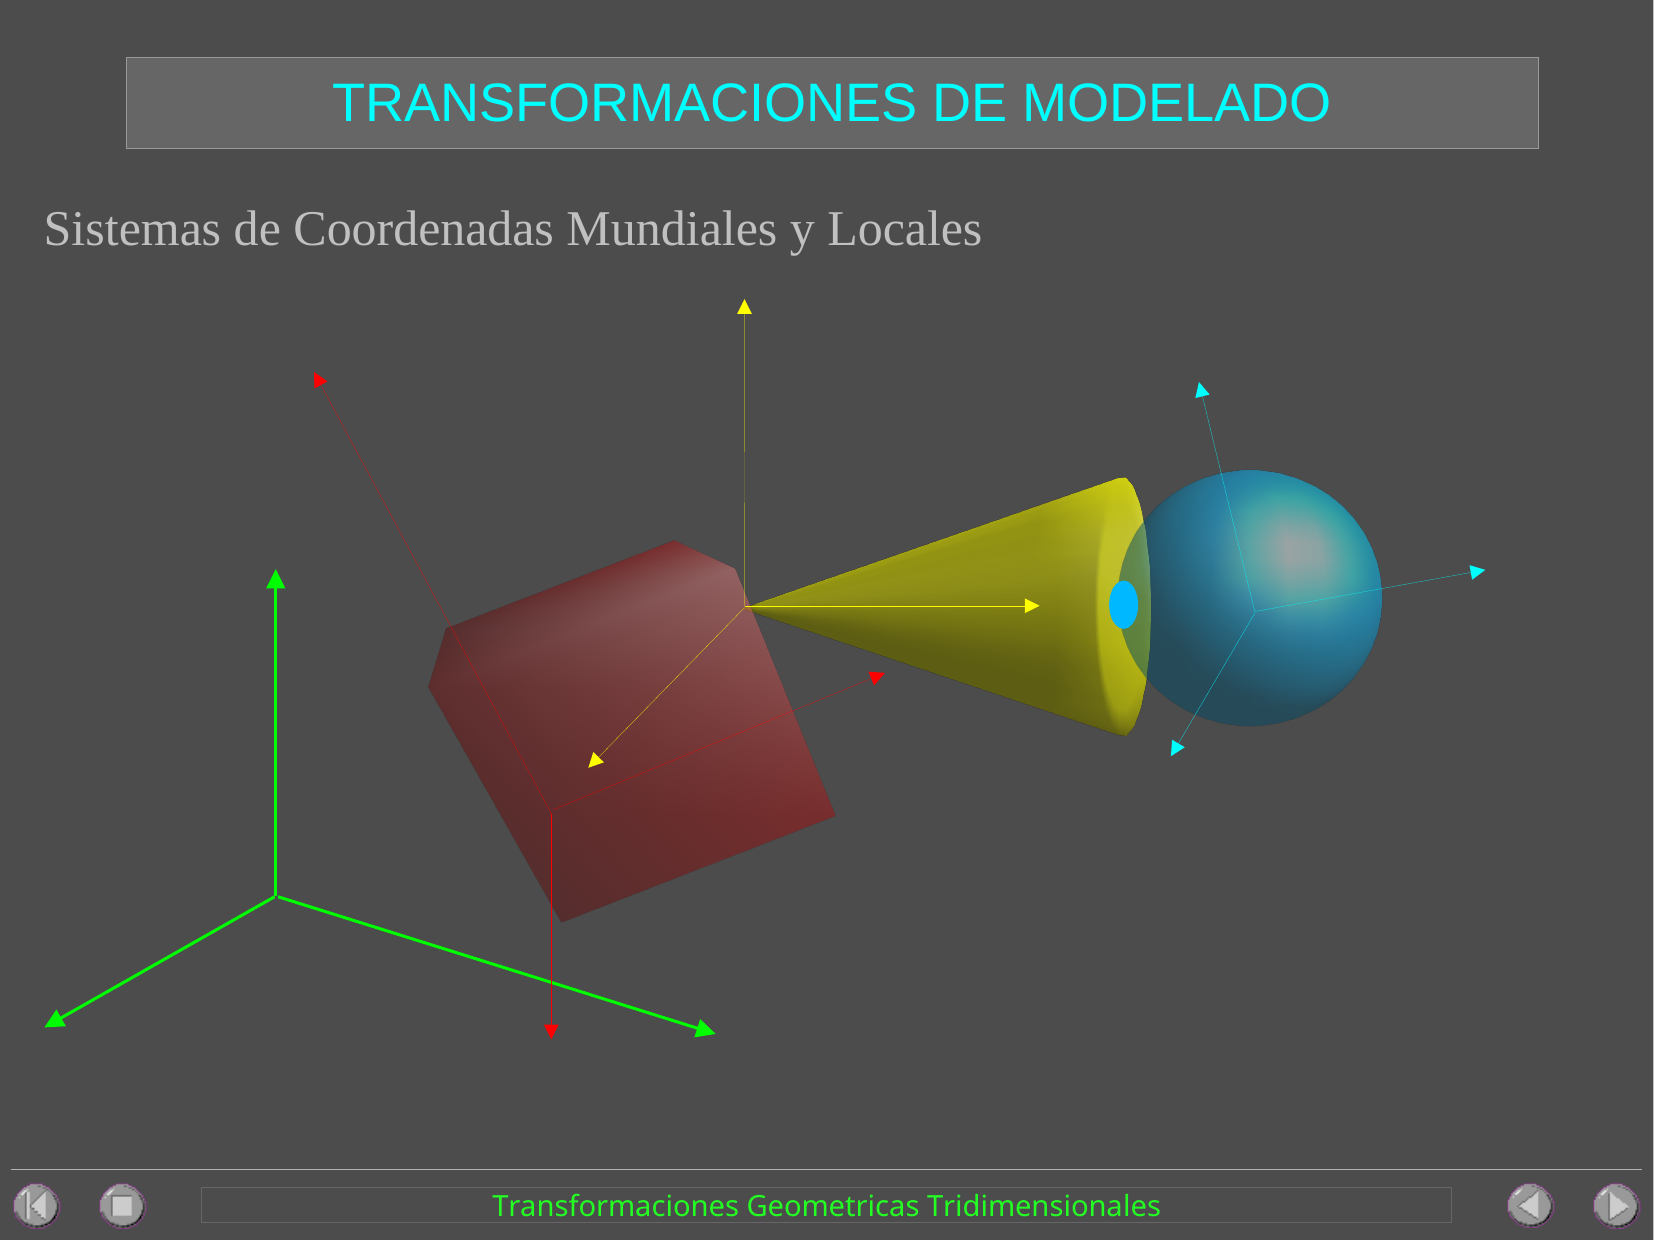

# TRANSFORMACIONES DE MODELADO
Sistemas de Coordenadas Mundiales y Locales